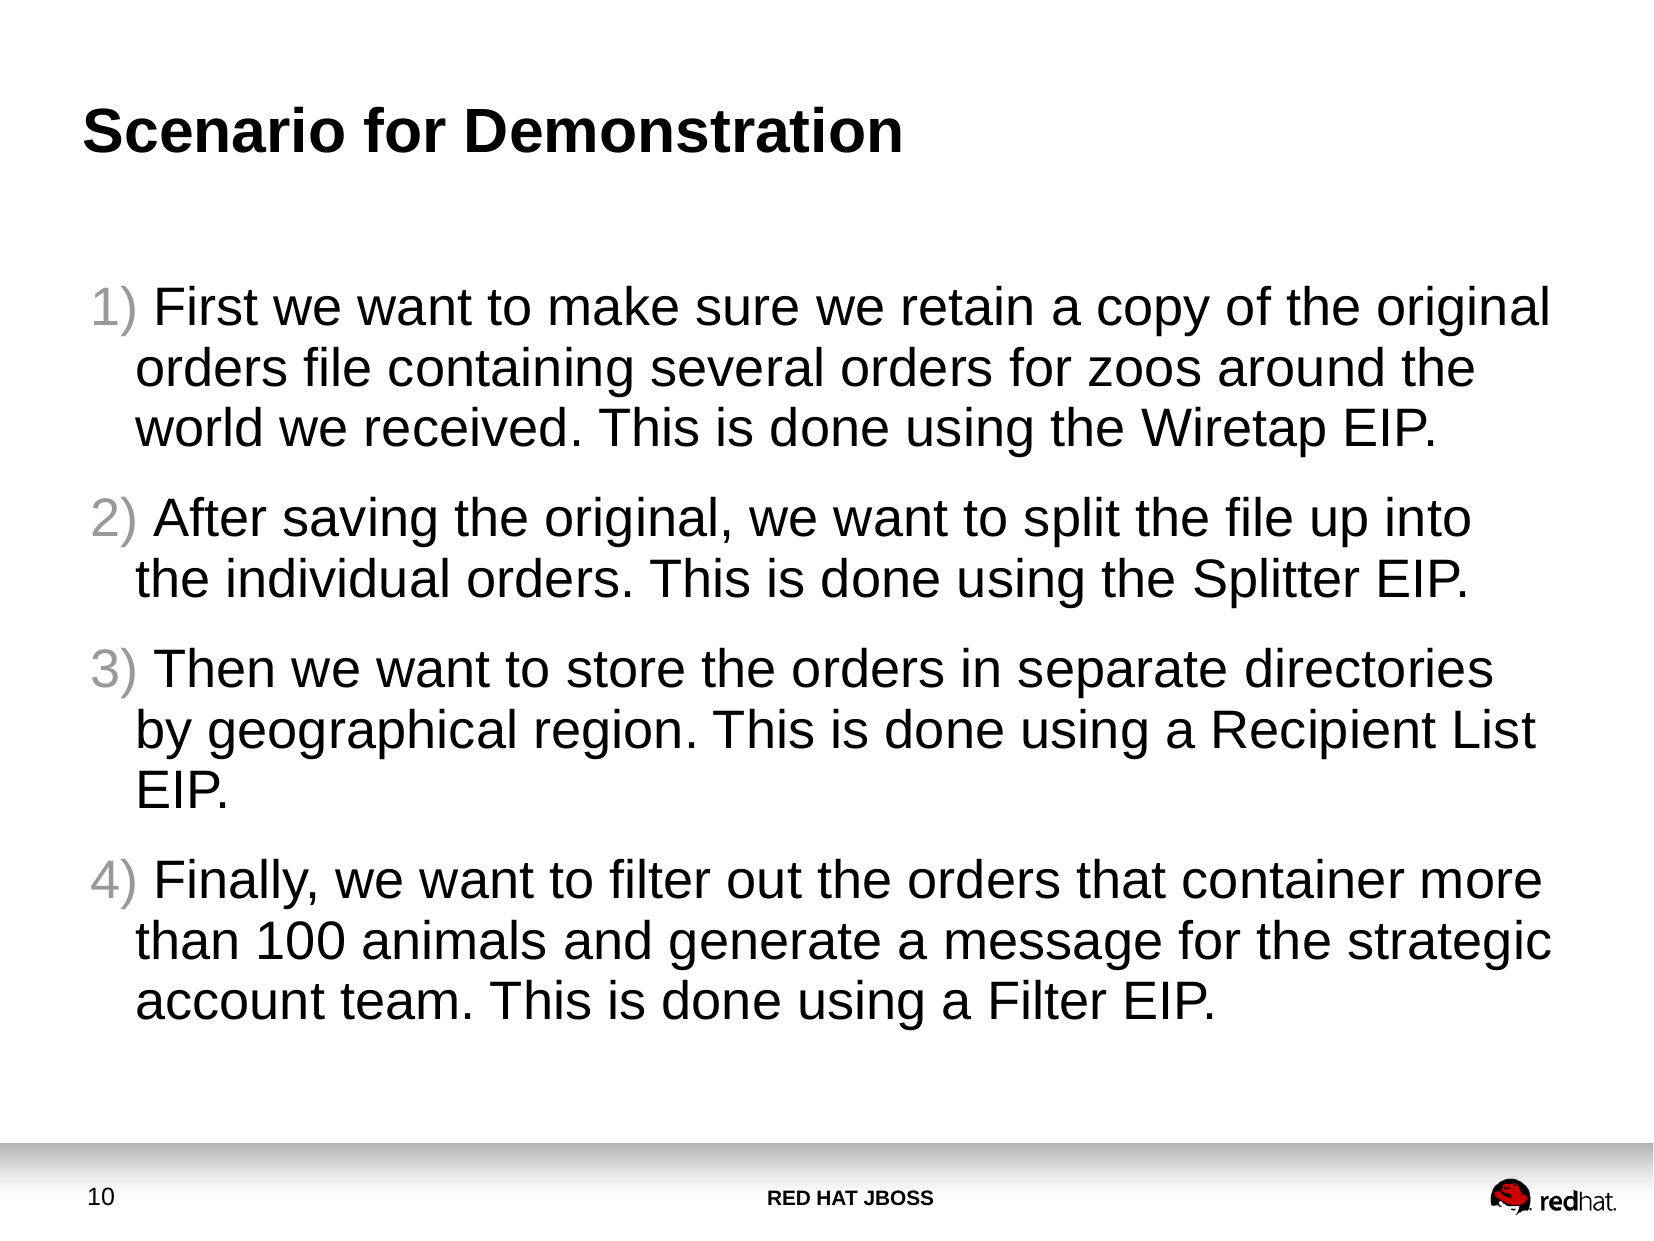

# Scenario for Demonstration
 First we want to make sure we retain a copy of the original orders file containing several orders for zoos around the world we received. This is done using the Wiretap EIP.
 After saving the original, we want to split the file up into the individual orders. This is done using the Splitter EIP.
 Then we want to store the orders in separate directories by geographical region. This is done using a Recipient List EIP.
 Finally, we want to filter out the orders that container more than 100 animals and generate a message for the strategic account team. This is done using a Filter EIP.